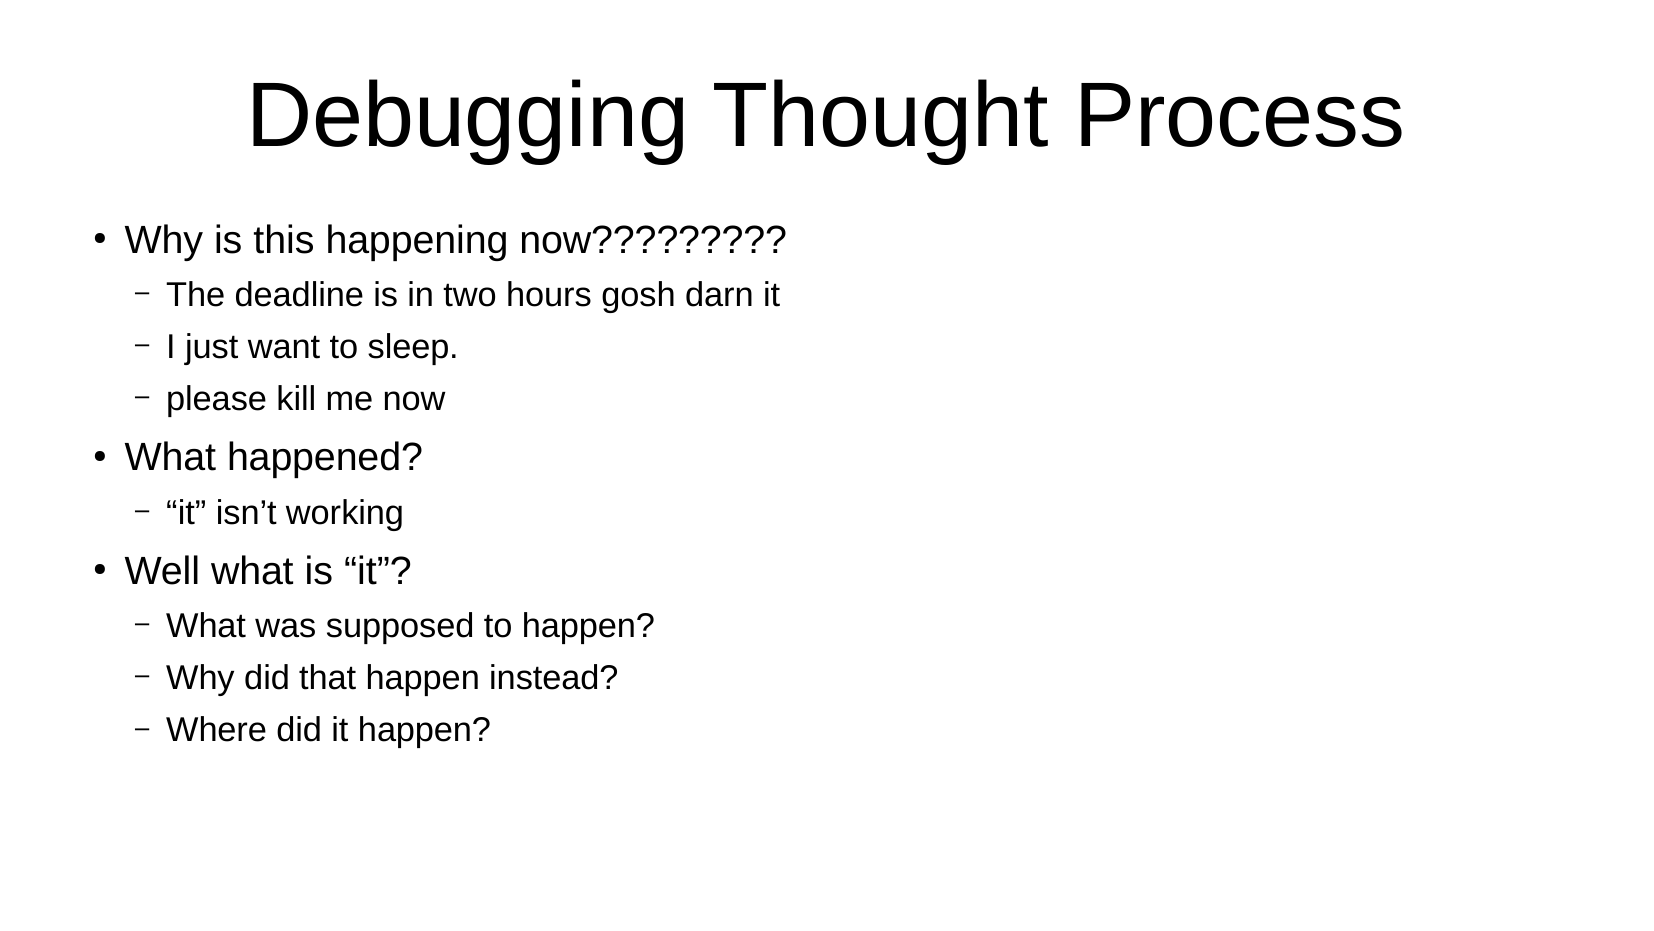

# Debugging Thought Process
Why is this happening now?????????
The deadline is in two hours gosh darn it
I just want to sleep.
please kill me now
What happened?
“it” isn’t working
Well what is “it”?
What was supposed to happen?
Why did that happen instead?
Where did it happen?